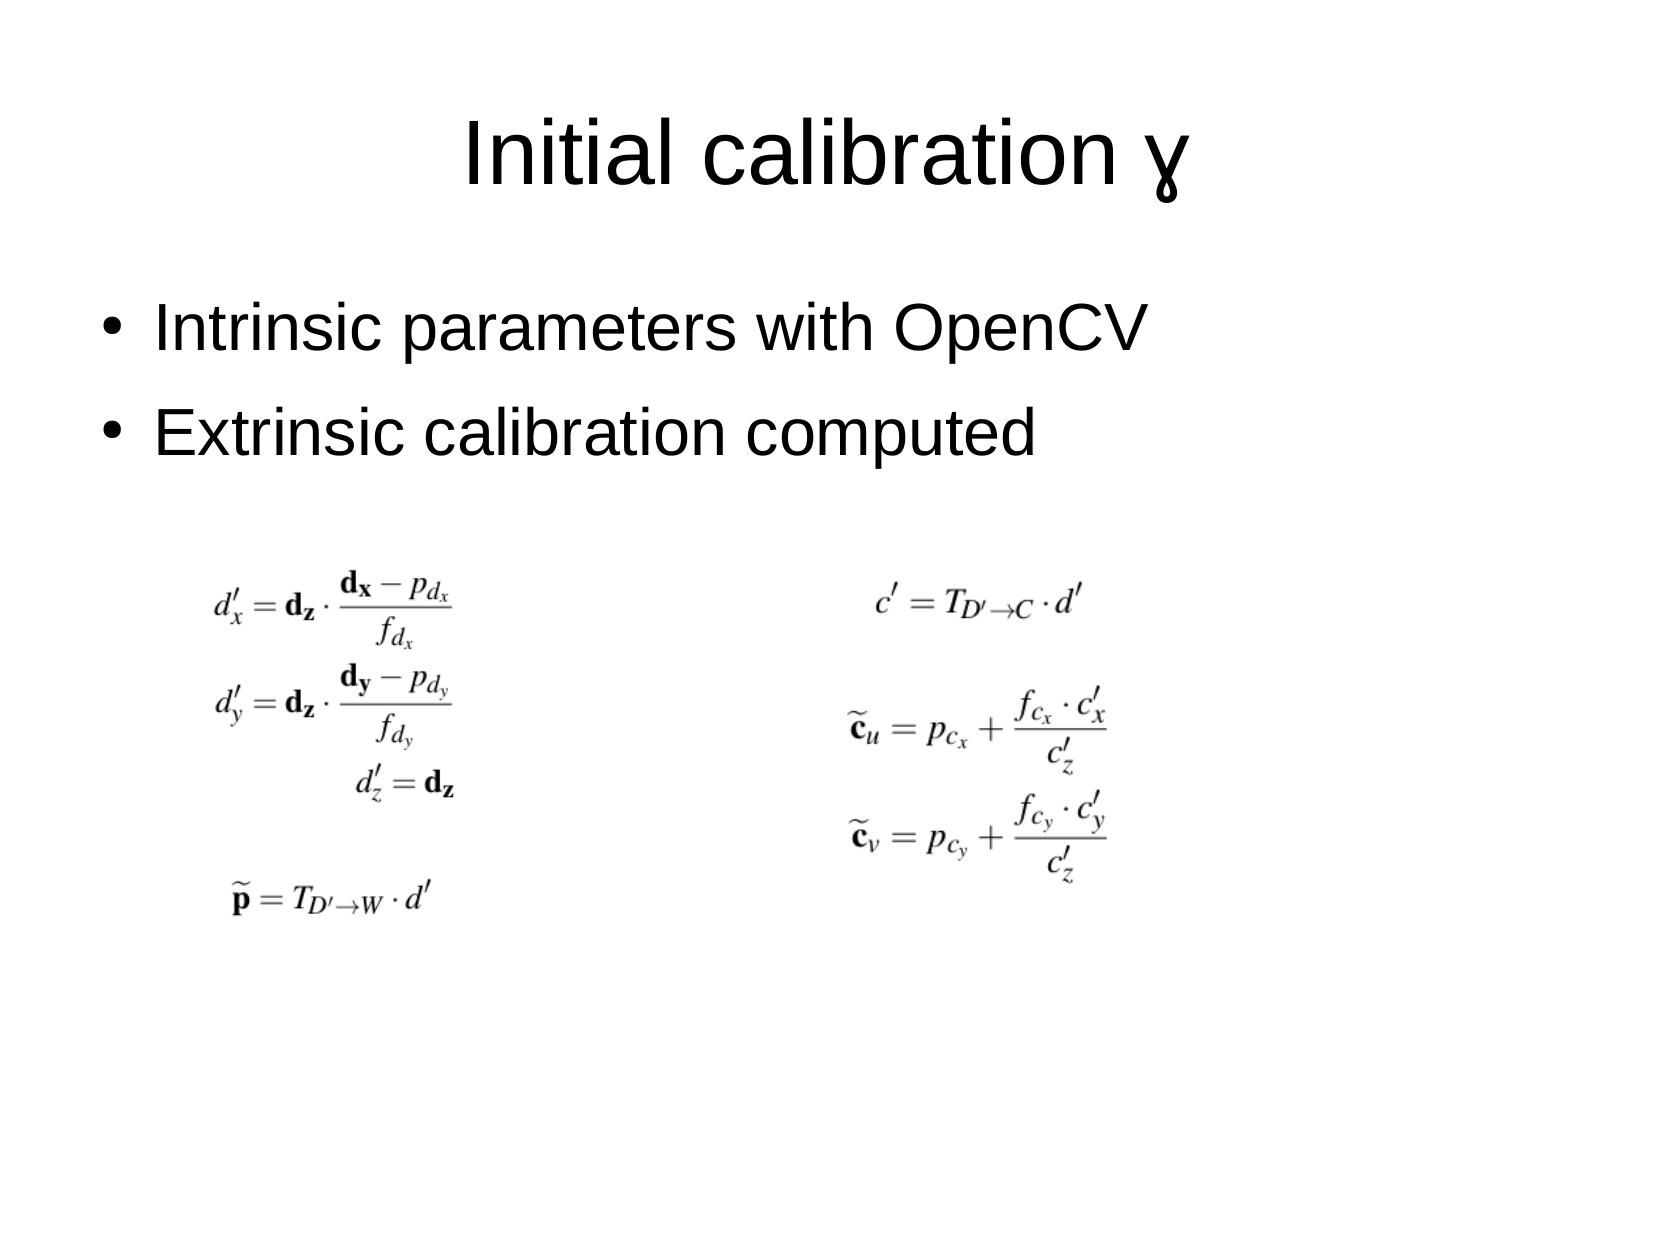

# Initial calibration ɣ
Intrinsic parameters with OpenCV
Extrinsic calibration computed